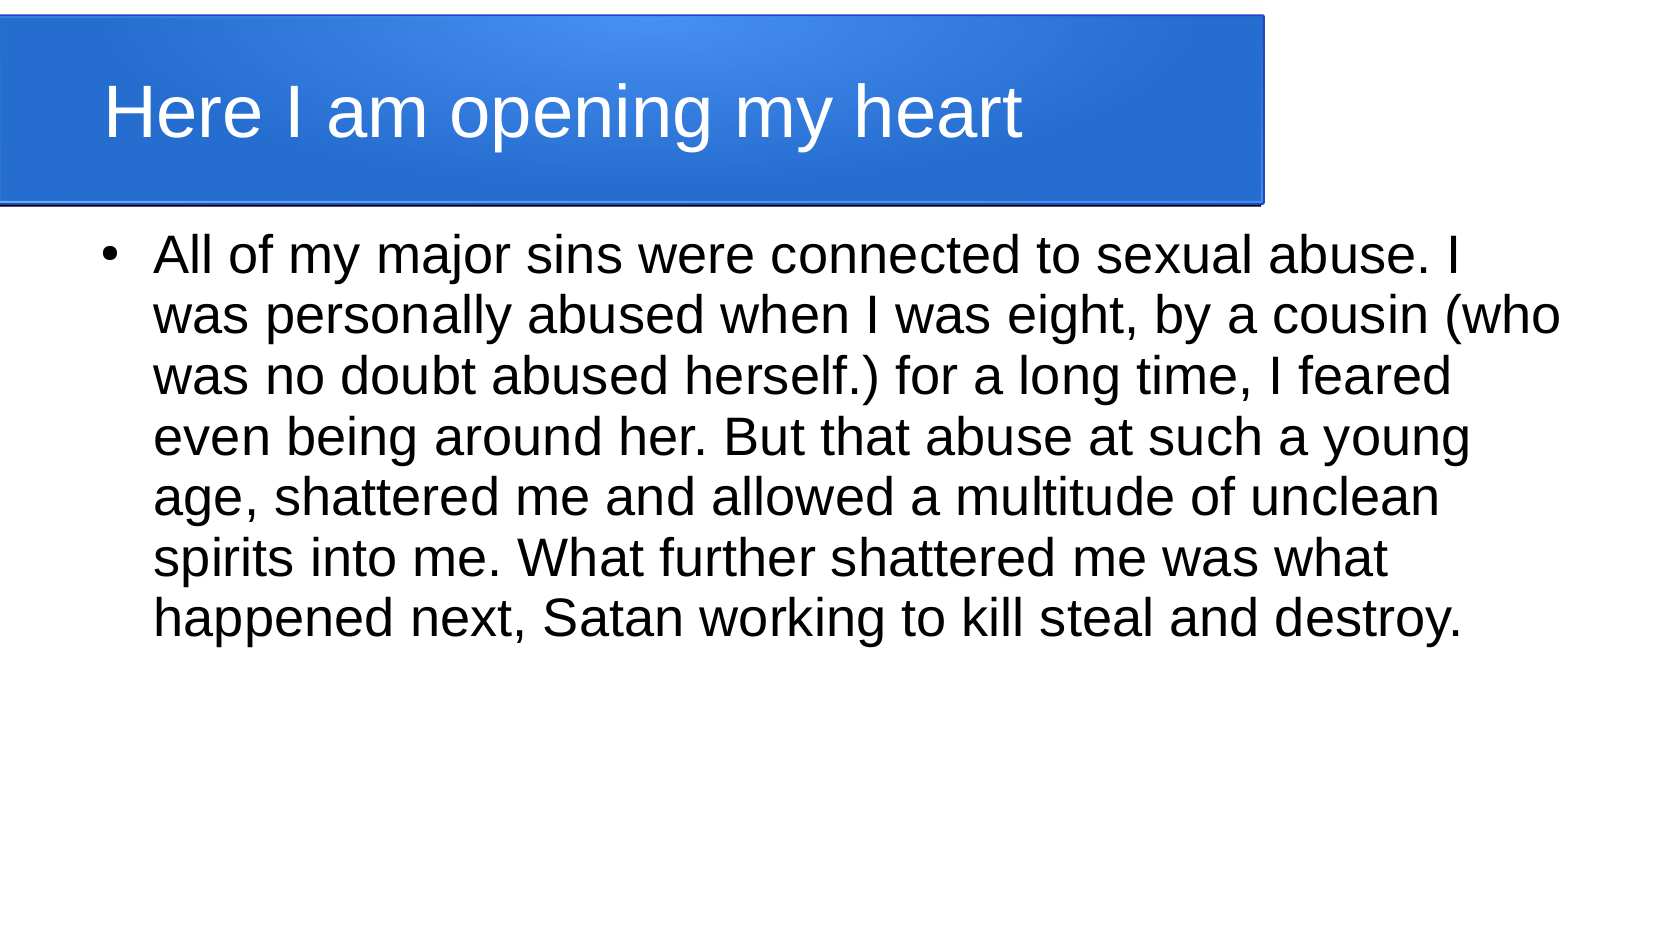

# Here I am opening my heart
All of my major sins were connected to sexual abuse. I was personally abused when I was eight, by a cousin (who was no doubt abused herself.) for a long time, I feared even being around her. But that abuse at such a young age, shattered me and allowed a multitude of unclean spirits into me. What further shattered me was what happened next, Satan working to kill steal and destroy.